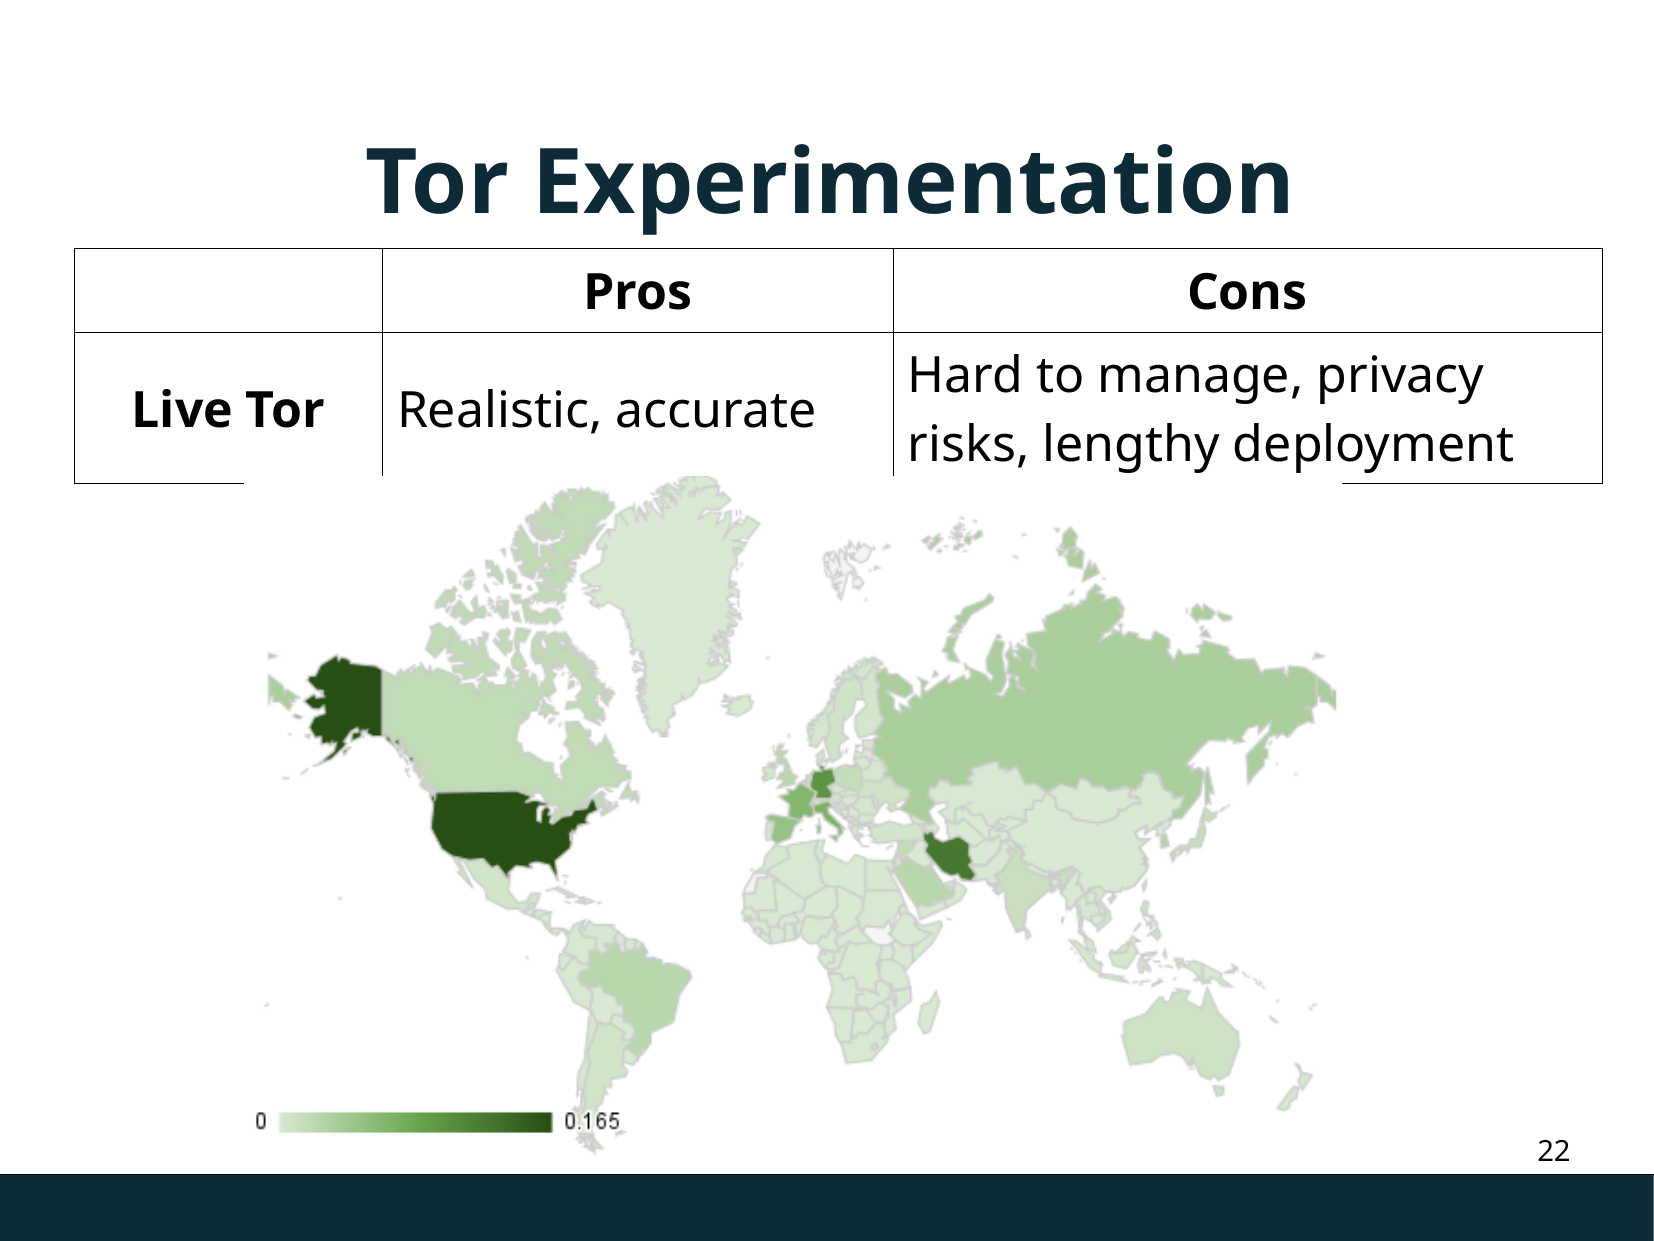

# Tor Experimentation
| | Pros | Cons |
| --- | --- | --- |
| Live Tor | Realistic, accurate | Hard to manage, privacy risks, lengthy deployment |
22